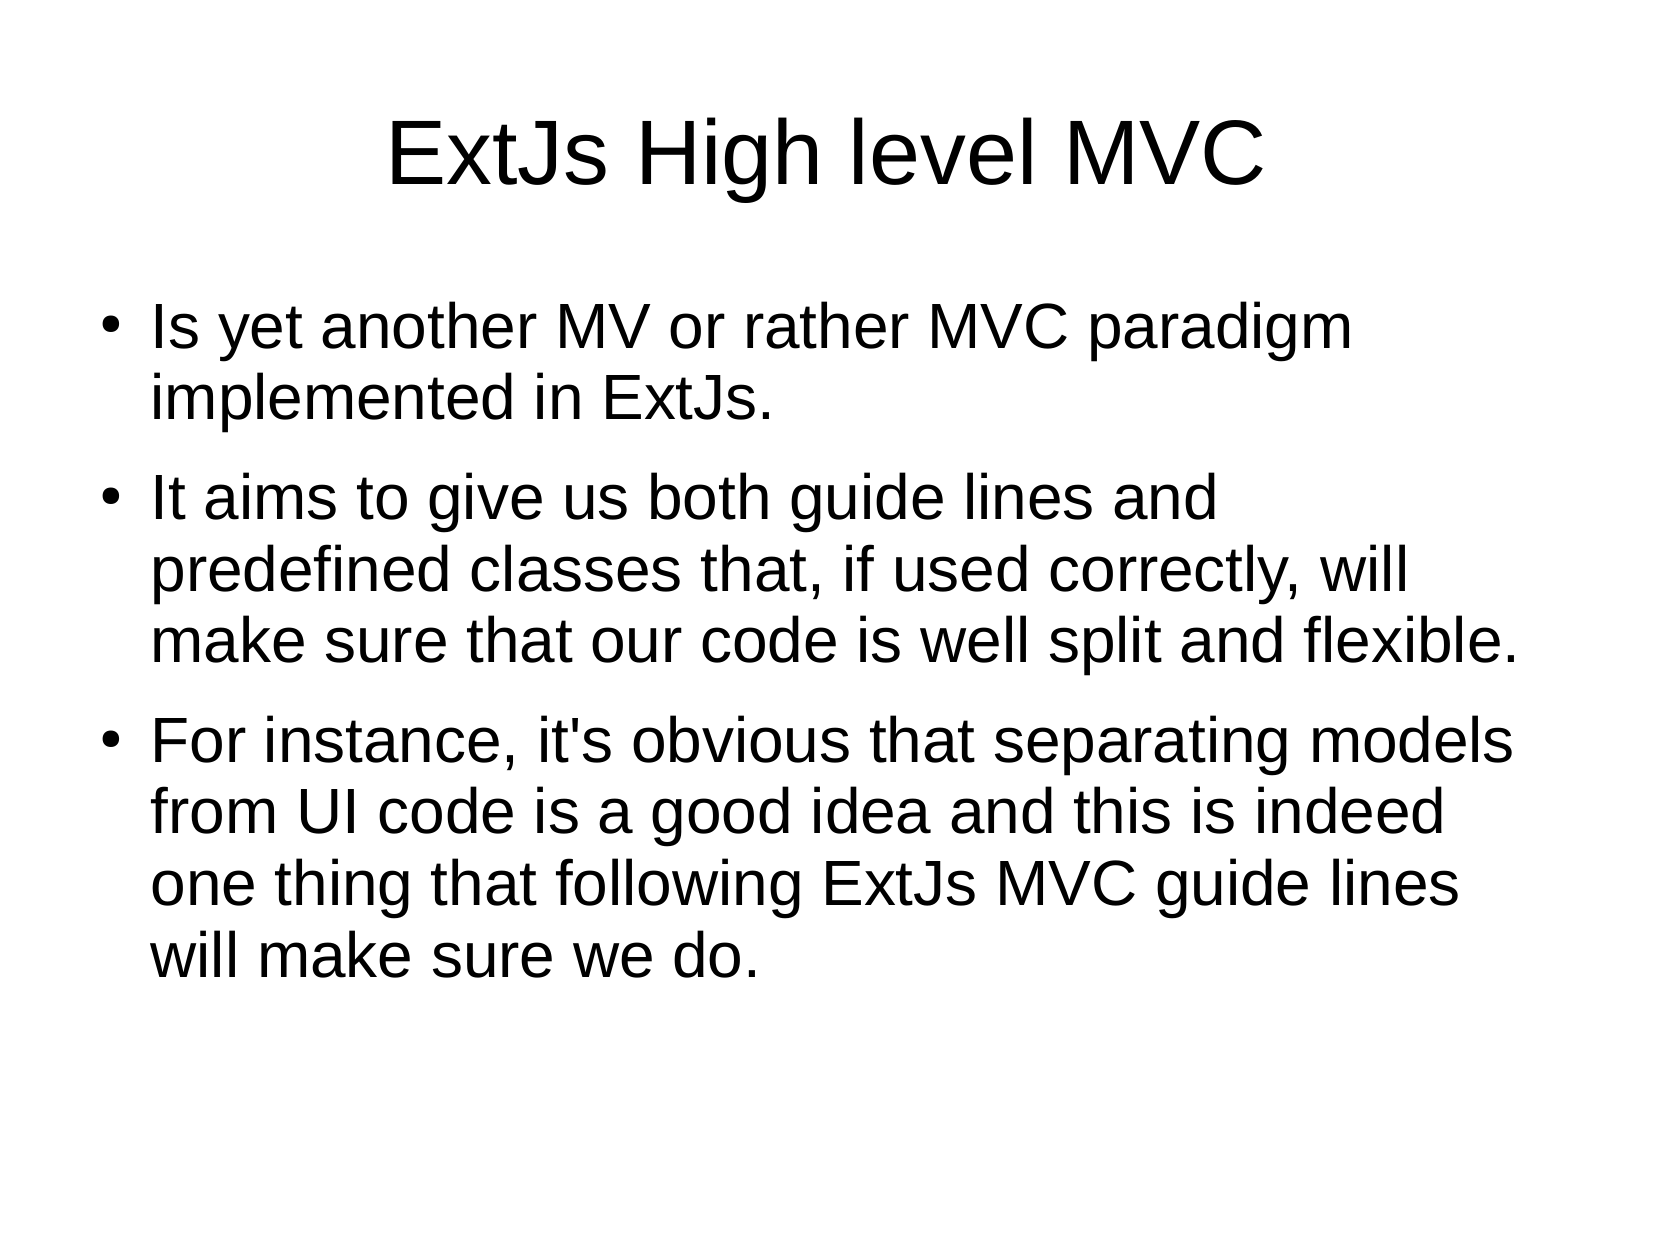

# ExtJs High level MVC
Is yet another MV or rather MVC paradigm implemented in ExtJs.
It aims to give us both guide lines and predefined classes that, if used correctly, will make sure that our code is well split and flexible.
For instance, it's obvious that separating models from UI code is a good idea and this is indeed one thing that following ExtJs MVC guide lines will make sure we do.